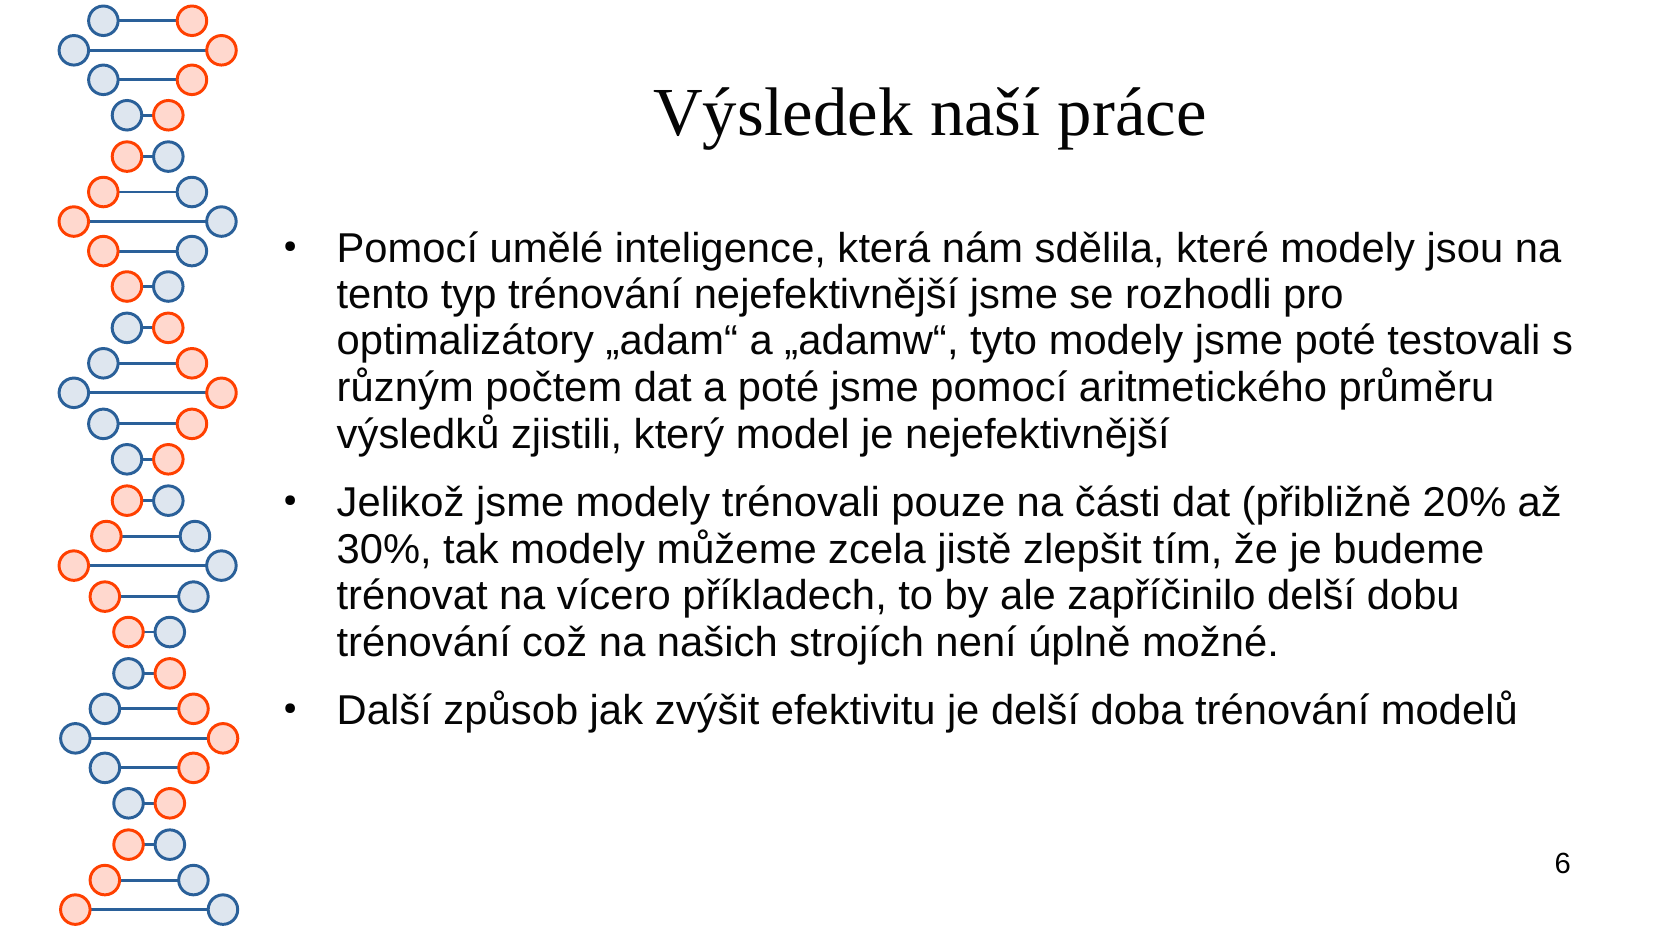

# Výsledek naší práce
Pomocí umělé inteligence, která nám sdělila, které modely jsou na tento typ trénování nejefektivnější jsme se rozhodli pro optimalizátory „adam“ a „adamw“, tyto modely jsme poté testovali s různým počtem dat a poté jsme pomocí aritmetického průměru výsledků zjistili, který model je nejefektivnější
Jelikož jsme modely trénovali pouze na části dat (přibližně 20% až 30%, tak modely můžeme zcela jistě zlepšit tím, že je budeme trénovat na vícero příkladech, to by ale zapříčinilo delší dobu trénování což na našich strojích není úplně možné.
Další způsob jak zvýšit efektivitu je delší doba trénování modelů
6